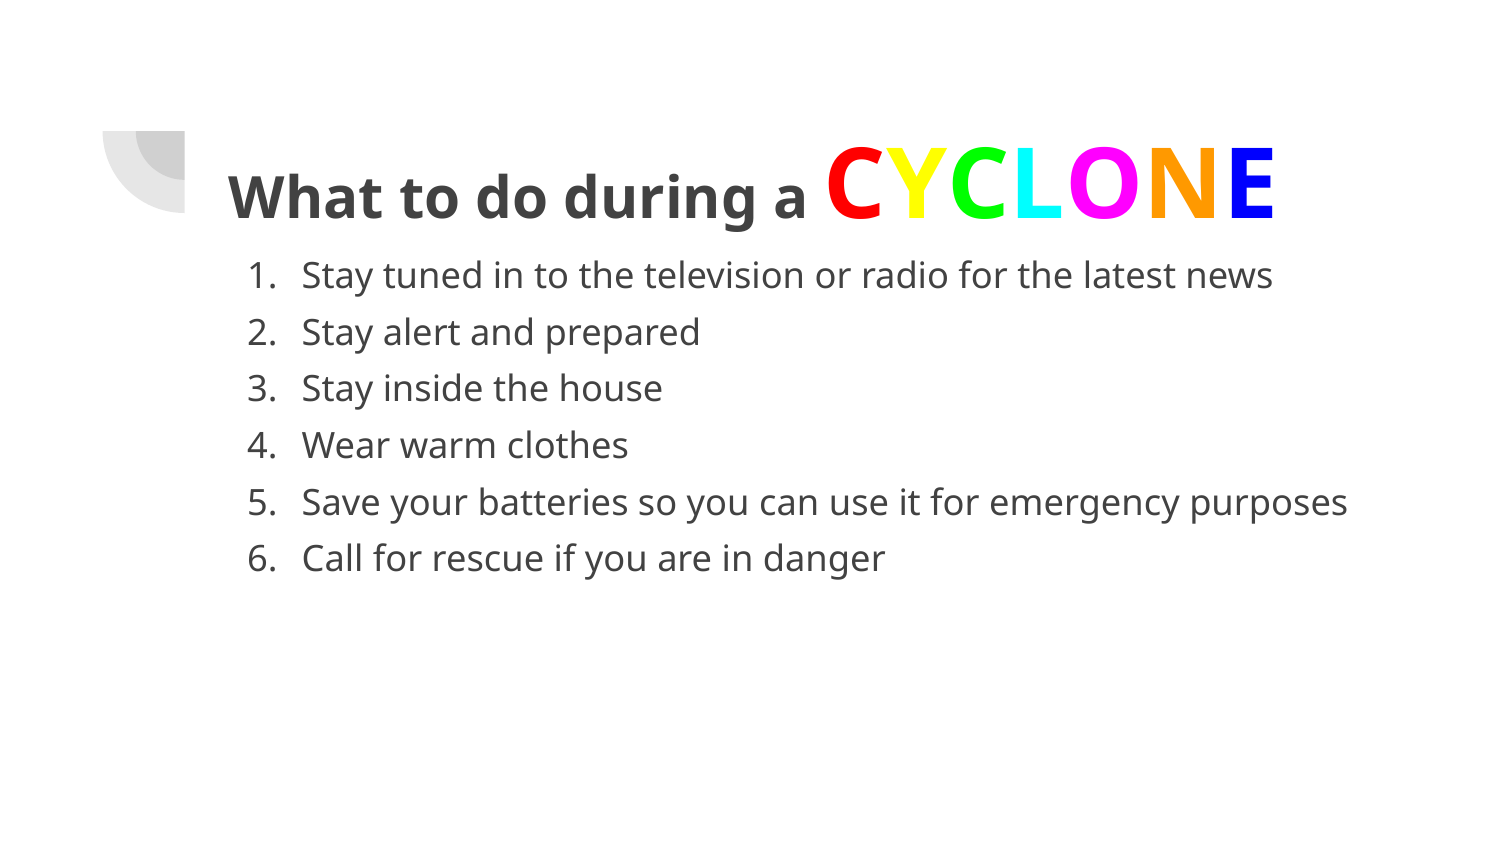

# What to do during a CYCLONE
Stay tuned in to the television or radio for the latest news
Stay alert and prepared
Stay inside the house
Wear warm clothes
Save your batteries so you can use it for emergency purposes
Call for rescue if you are in danger